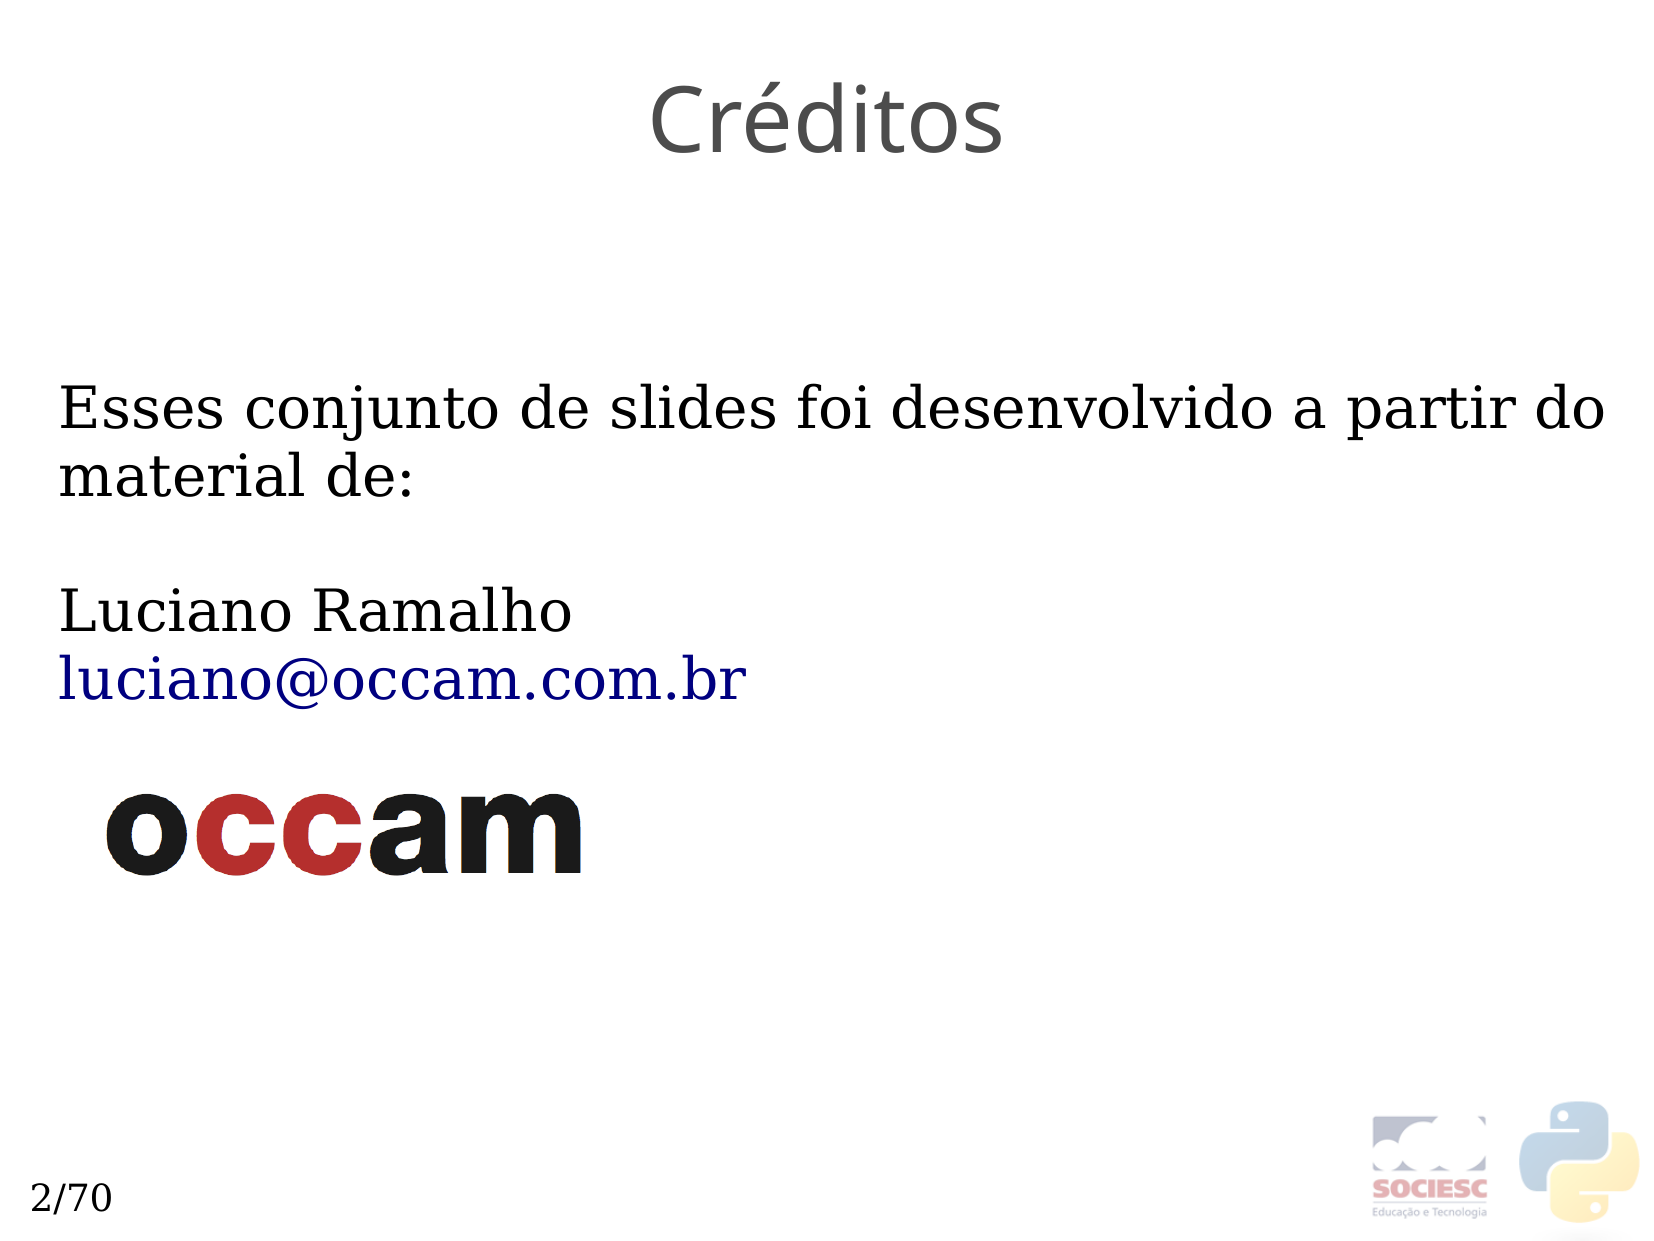

# Créditos
Esses conjunto de slides foi desenvolvido a partir do material de:
Luciano Ramalho
luciano@occam.com.br